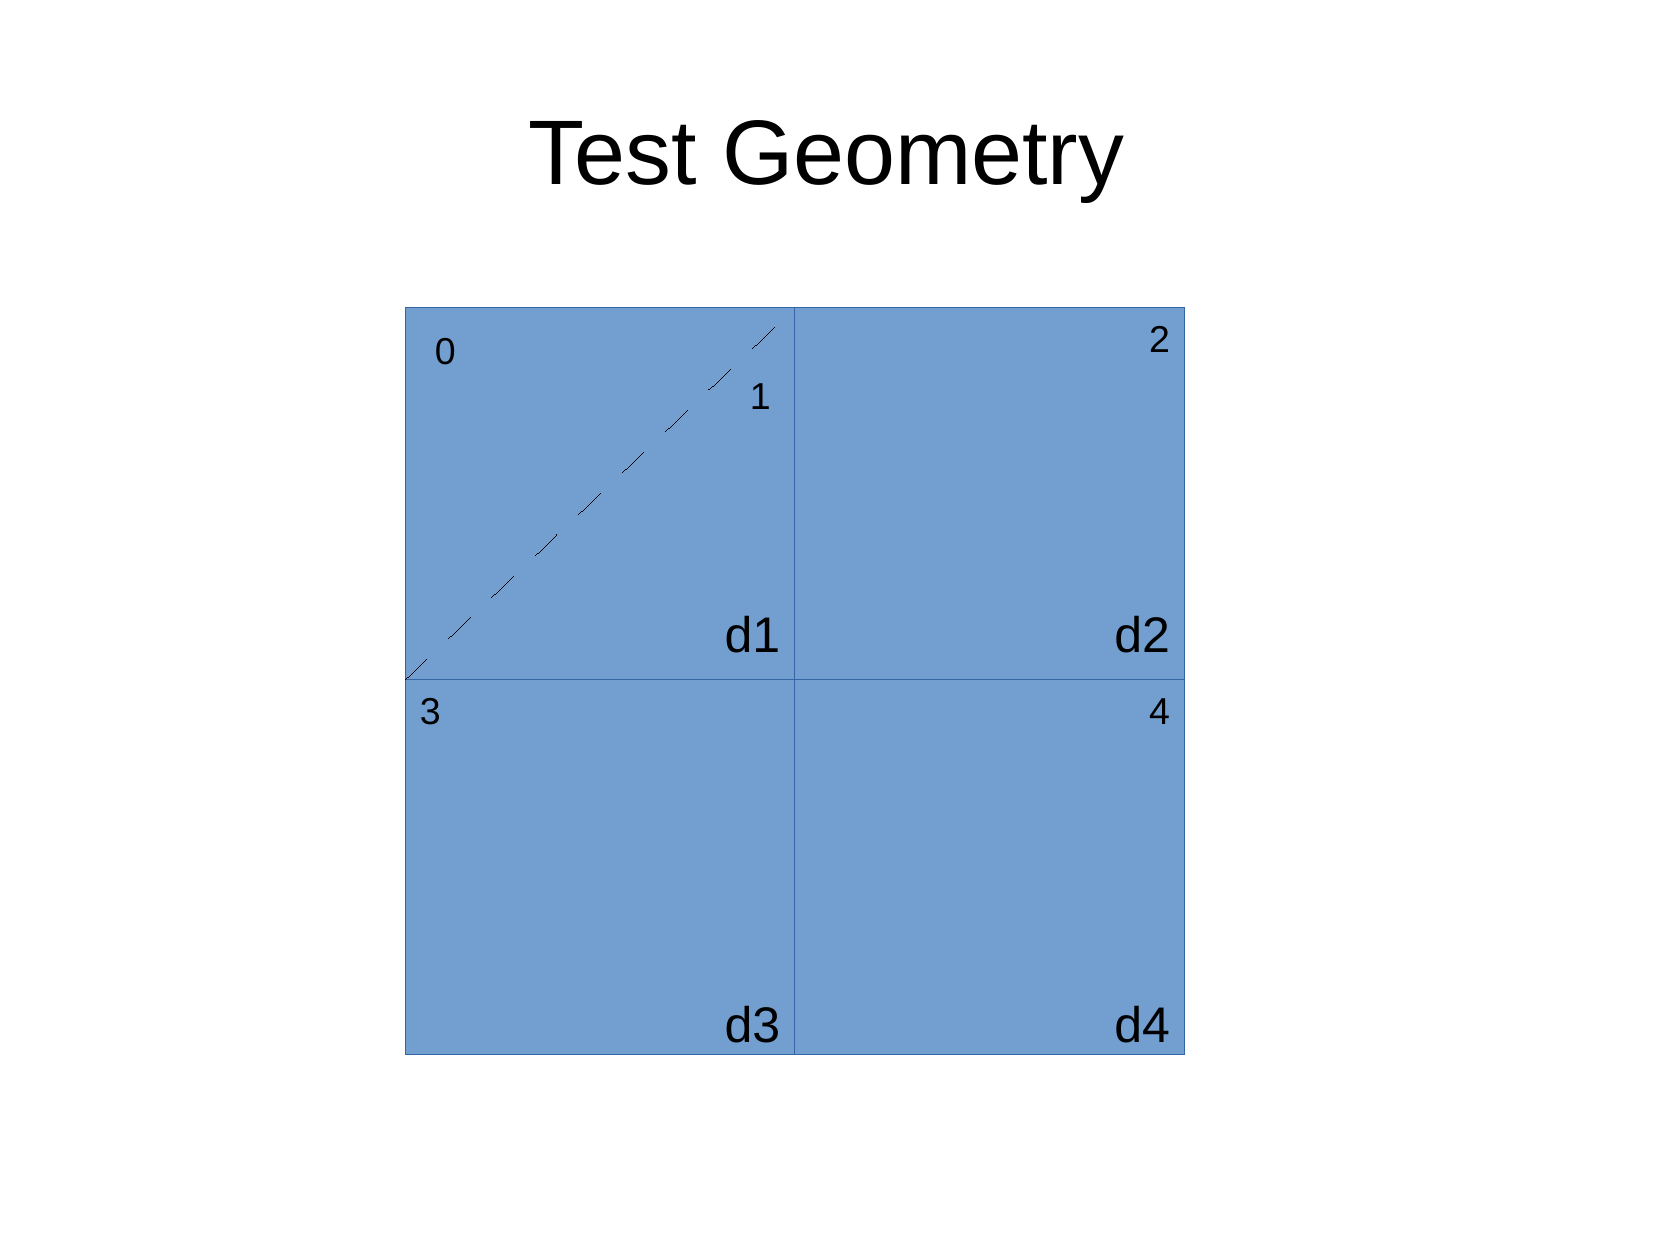

# Test Geometry
2
0
1
d1
d2
4
3
d3
d4